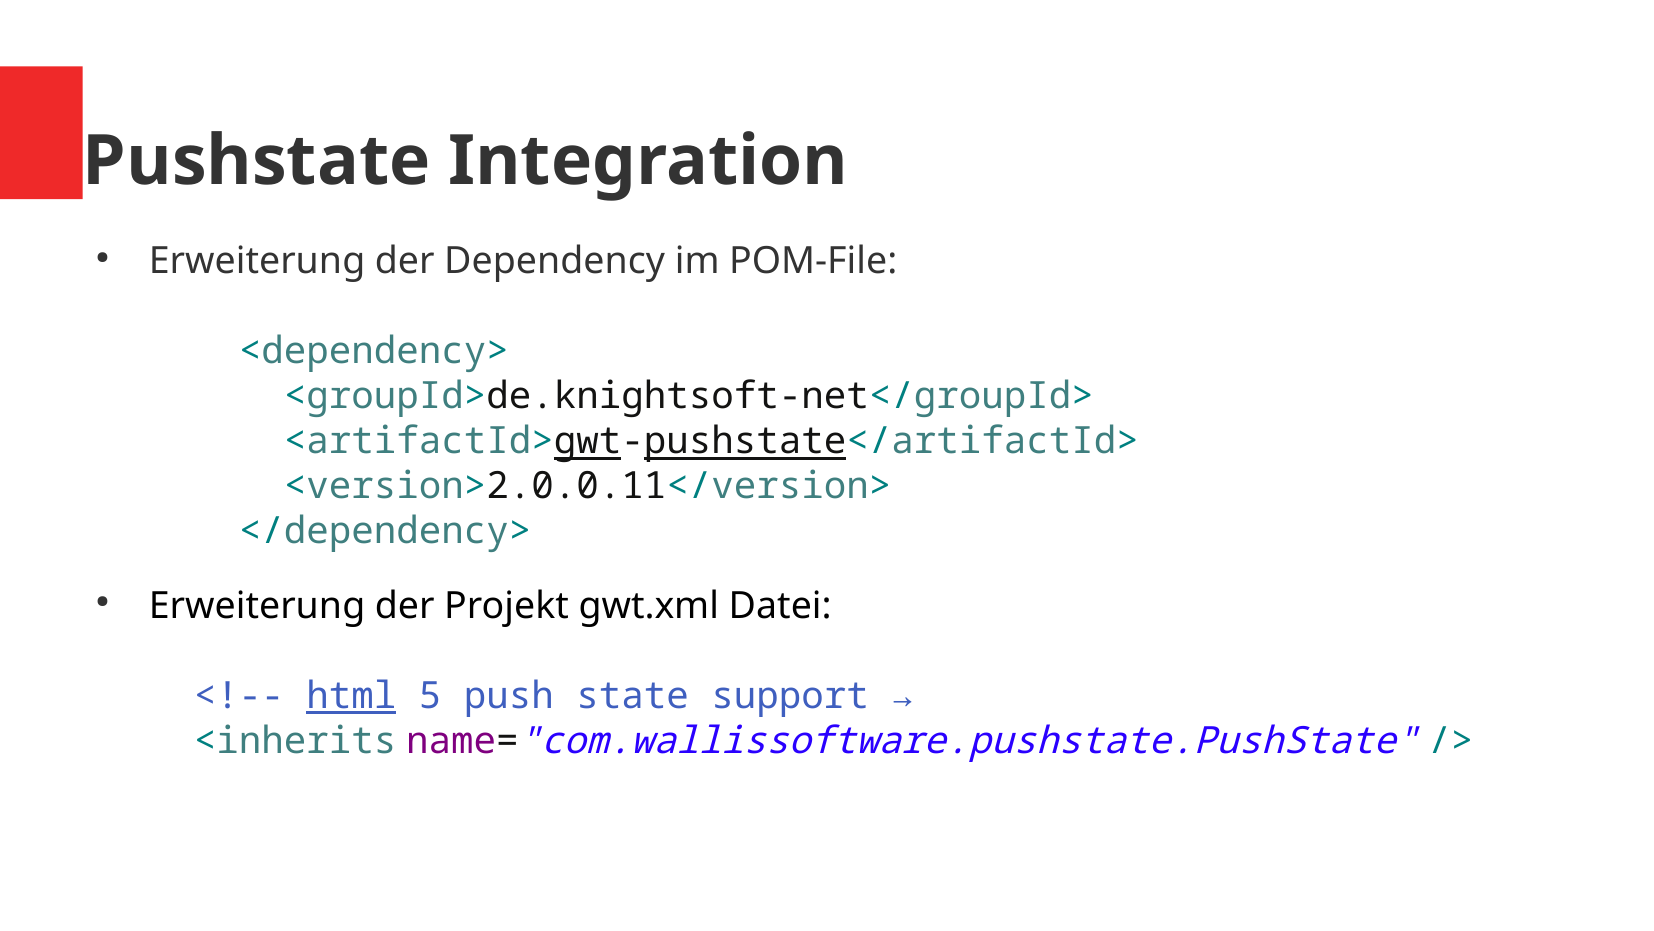

# Pushstate Integration
Erweiterung der Dependency im POM-File:
 <dependency>
 <groupId>de.knightsoft-net</groupId>
 <artifactId>gwt-pushstate</artifactId>
 <version>2.0.0.11</version>
 </dependency>
Erweiterung der Projekt gwt.xml Datei:
 <!-- html 5 push state support →
 <inherits name="com.wallissoftware.pushstate.PushState" />